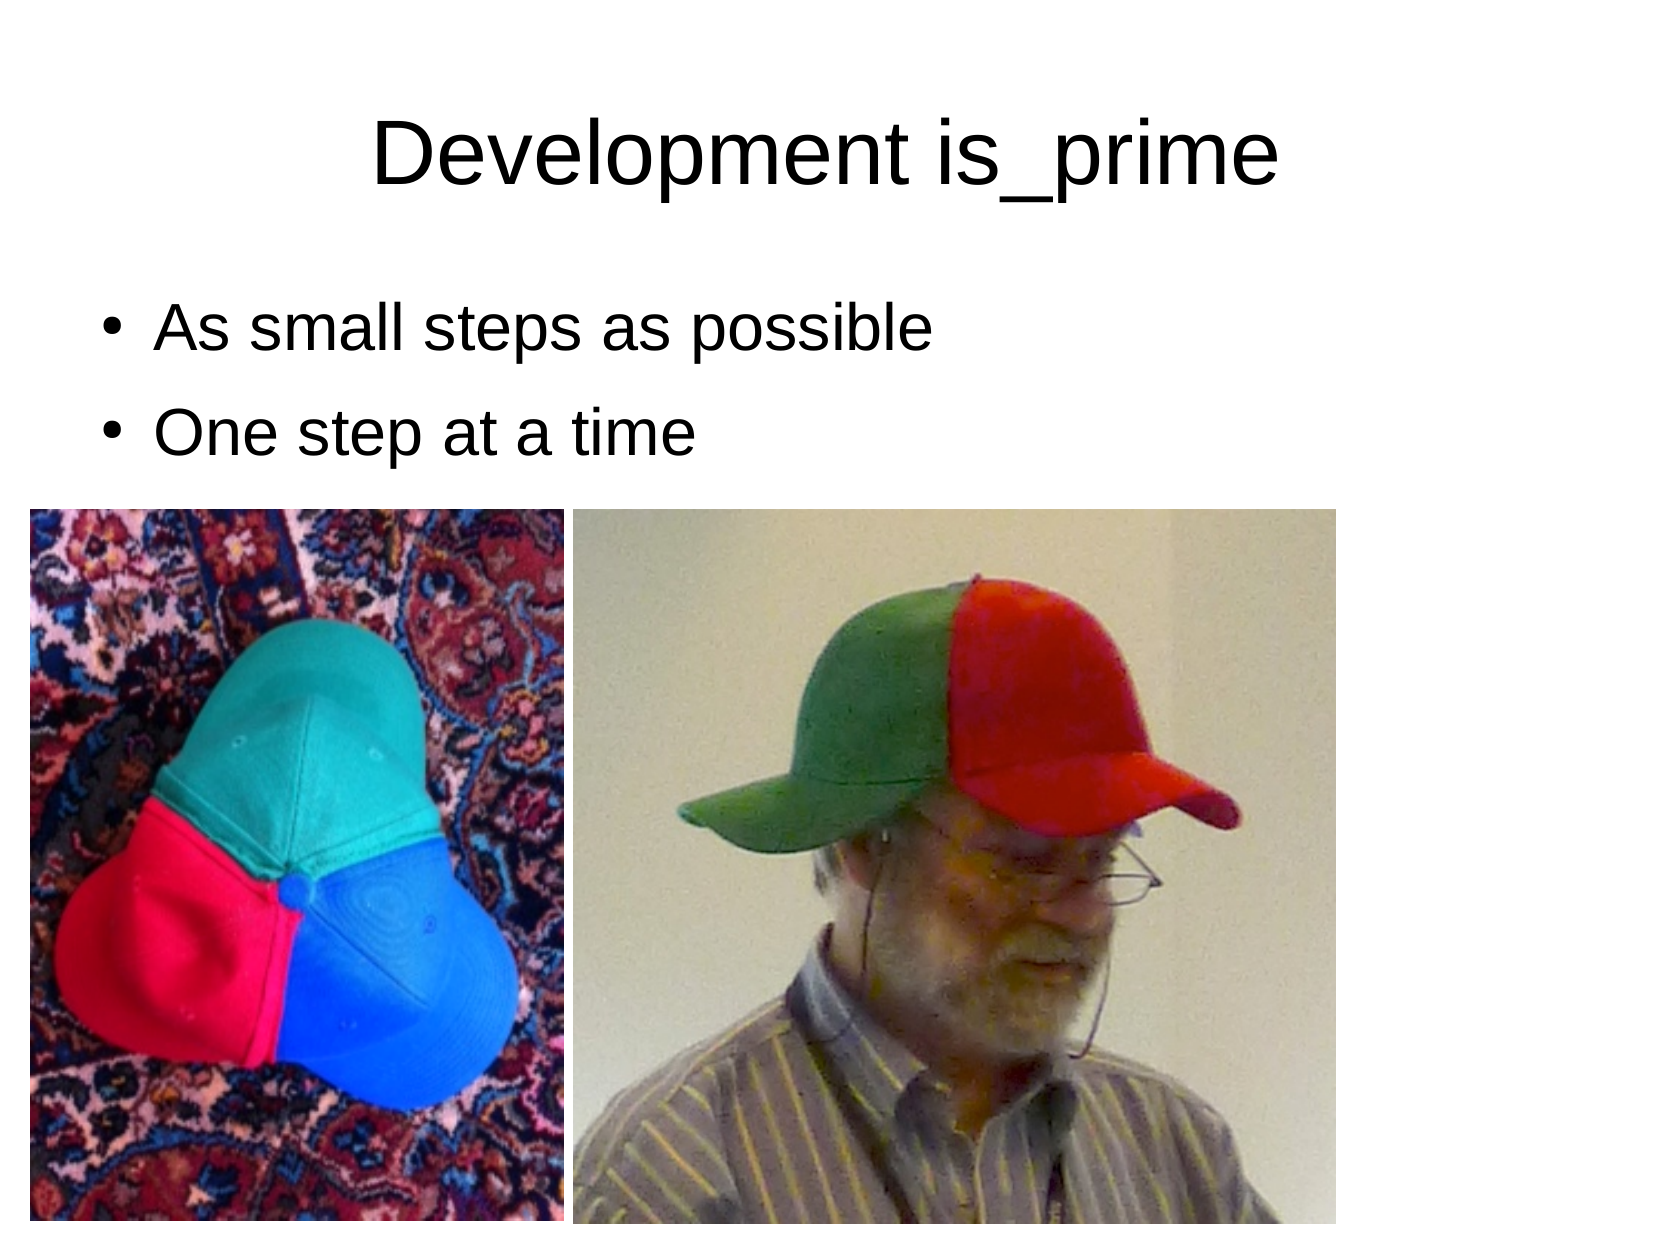

# Development is_prime
As small steps as possible
One step at a time